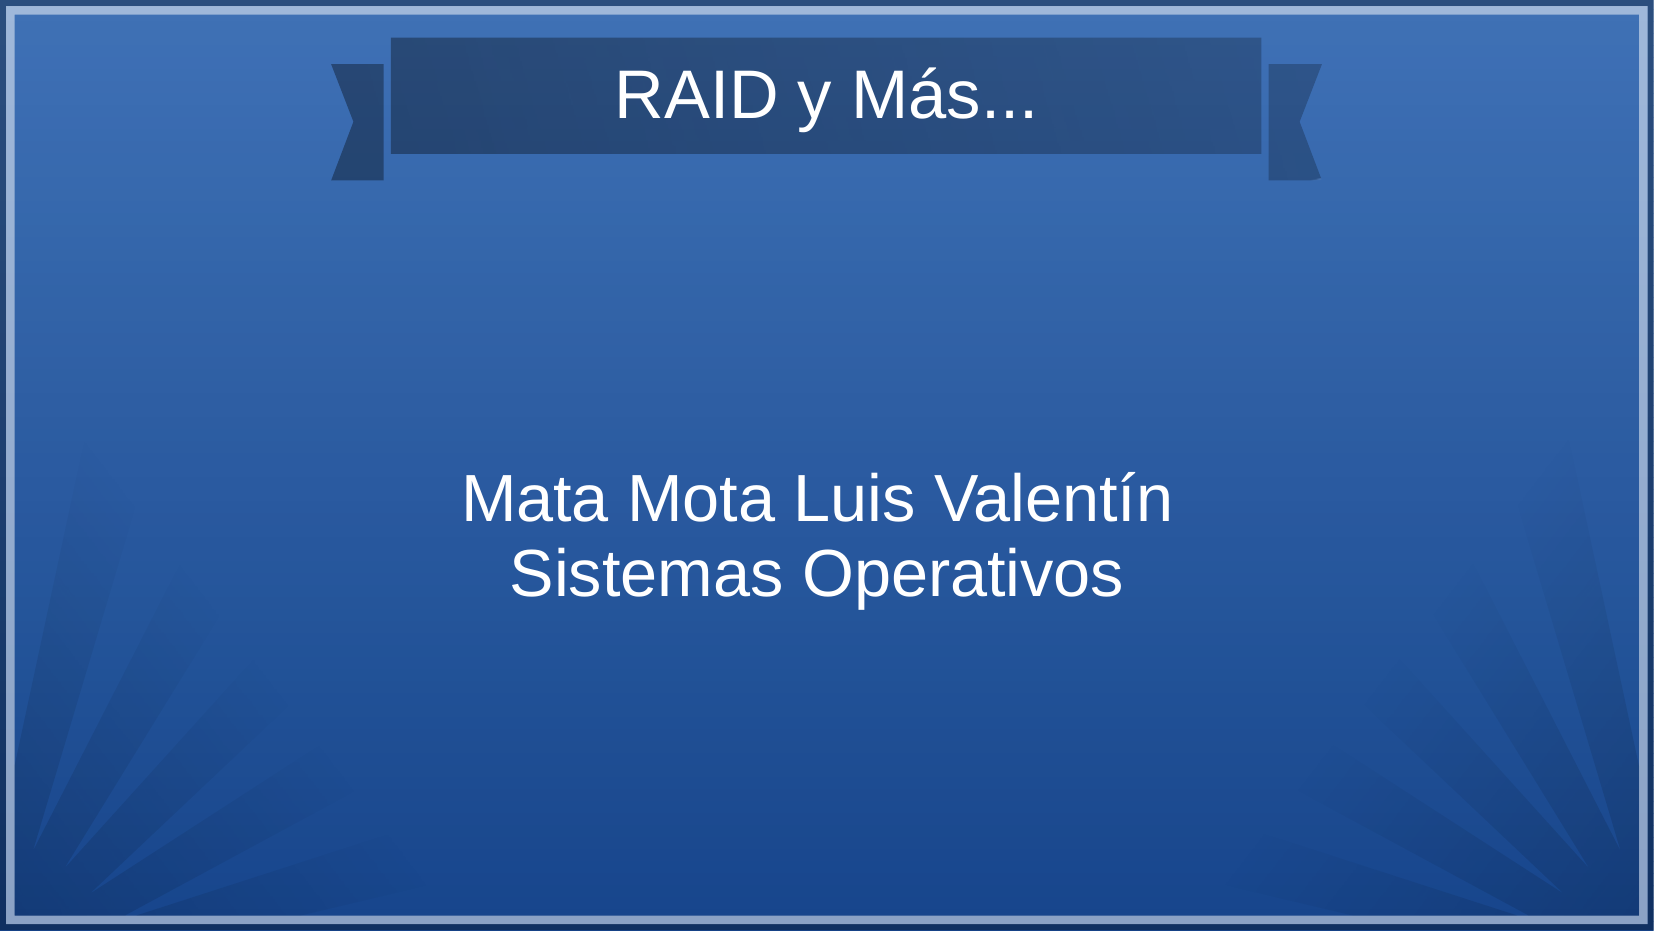

# RAID y Más...
Mata Mota Luis Valentín
Sistemas Operativos